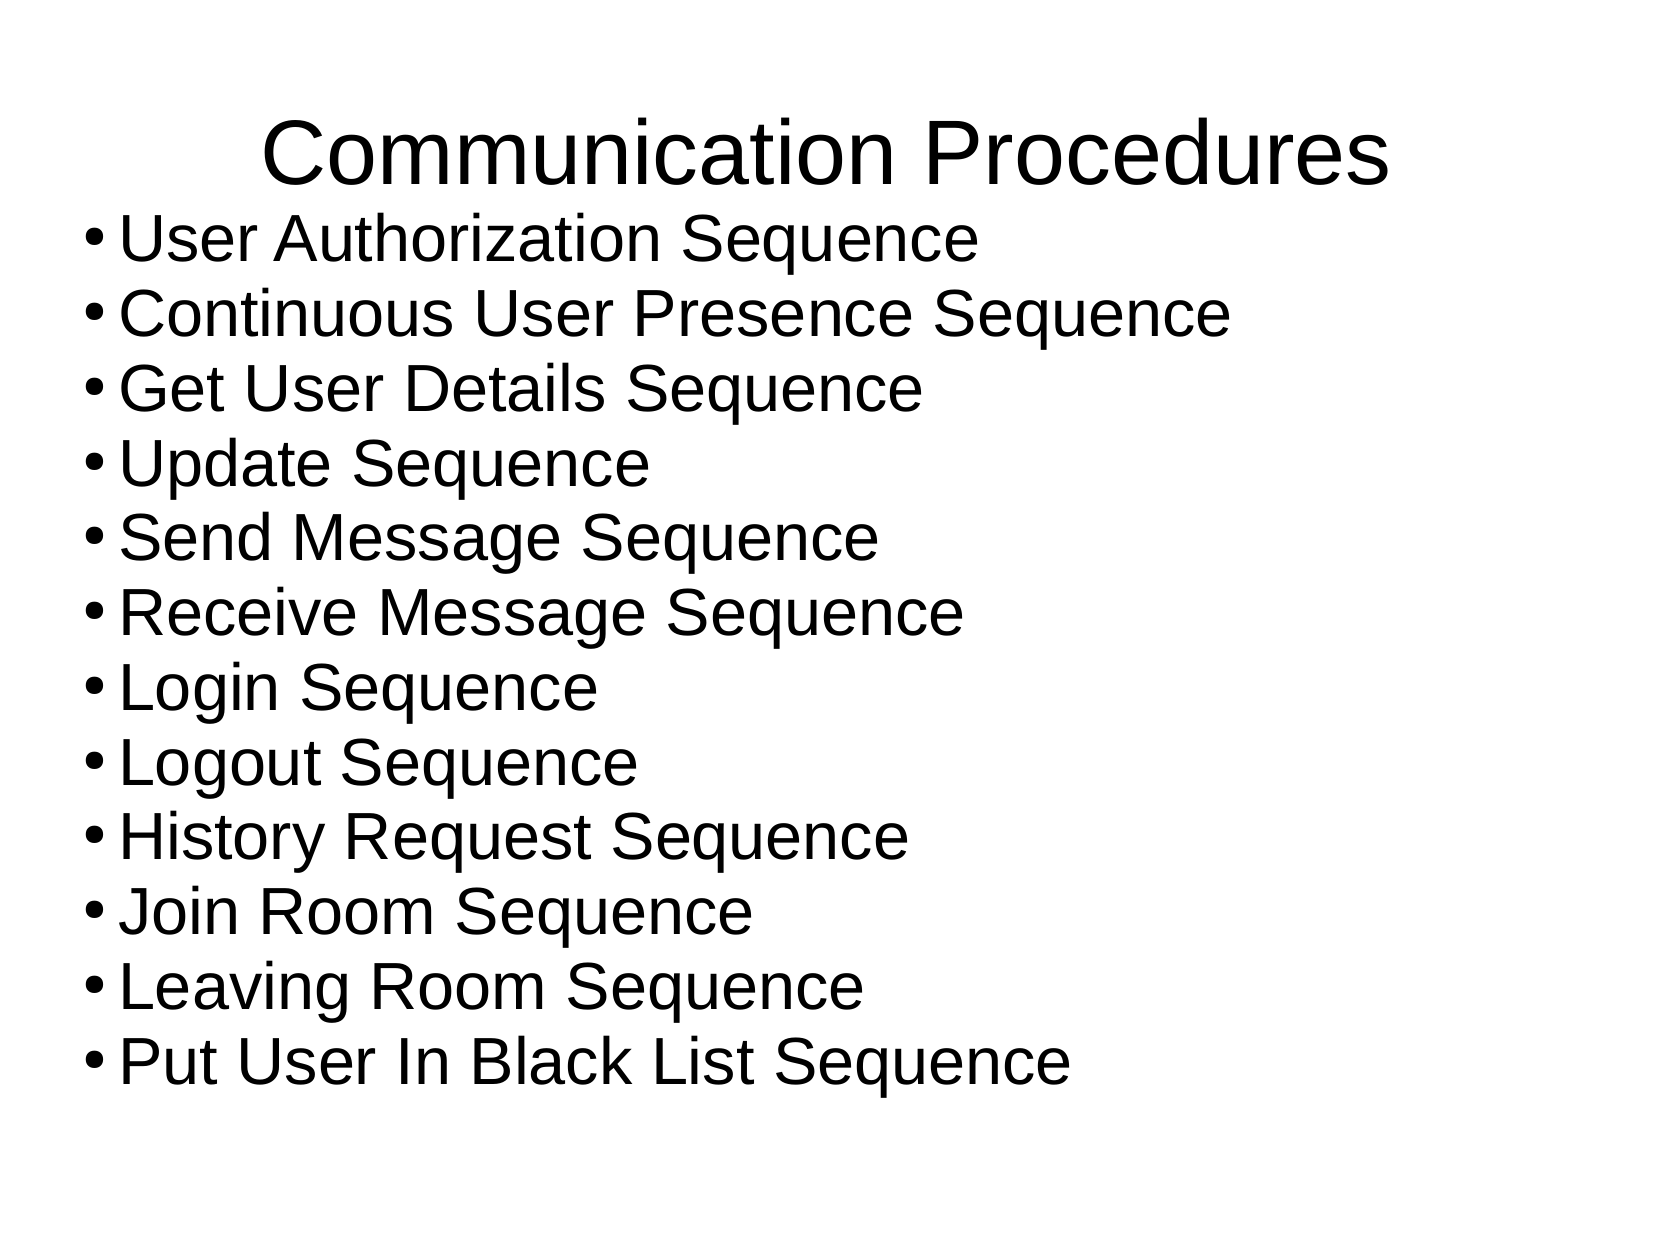

# Communication Procedures
User Authorization Sequence
Continuous User Presence Sequence
Get User Details Sequence
Update Sequence
Send Message Sequence
Receive Message Sequence
Login Sequence
Logout Sequence
History Request Sequence
Join Room Sequence
Leaving Room Sequence
Put User In Black List Sequence